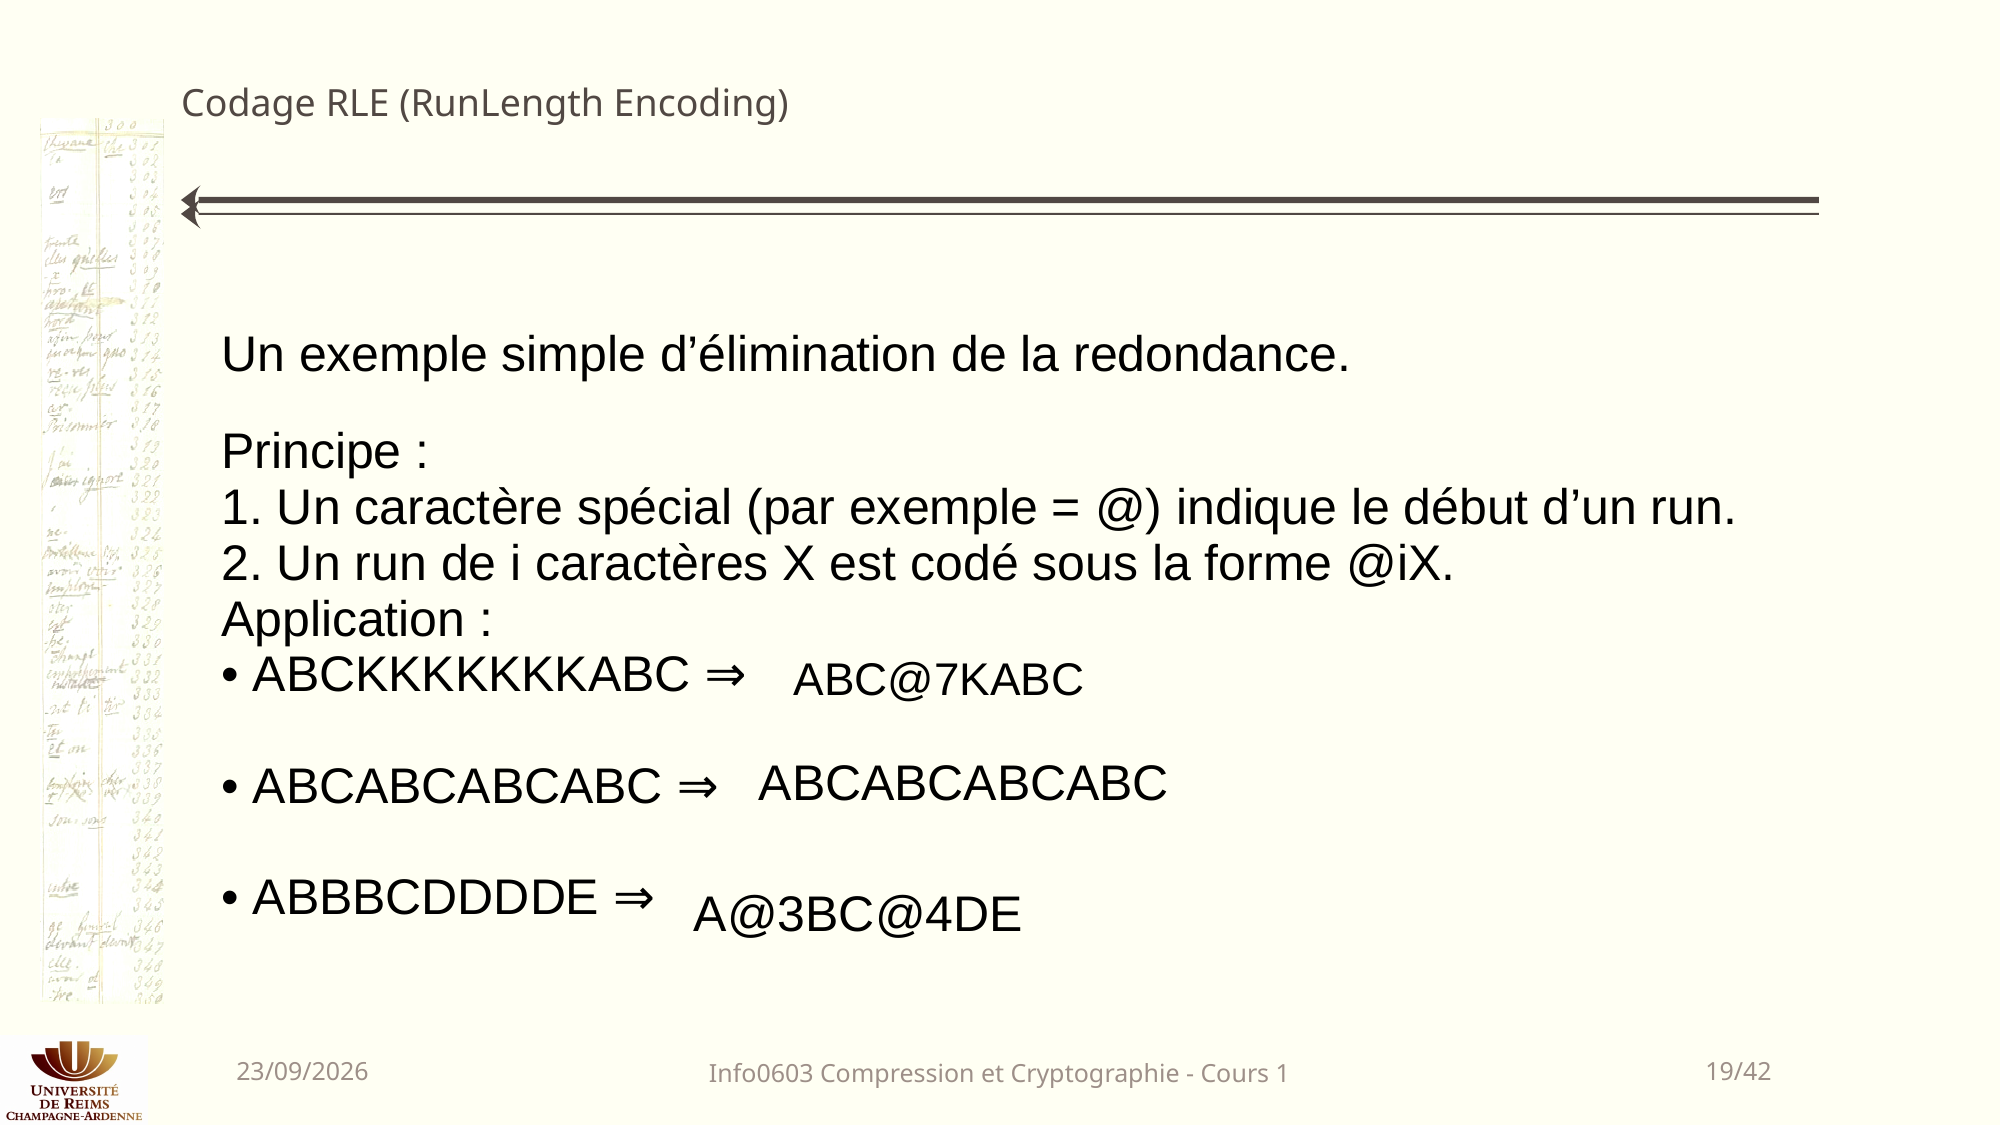

# Codage RLE (RunLength Encoding)
Un exemple simple d’élimination de la redondance.
Principe :
1. Un caractère spécial (par exemple = @) indique le début d’un run.
2. Un run de i caractères X est codé sous la forme @iX.
Application :
• ABCKKKKKKKABC ⇒
• ABCABCABCABC ⇒
• ABBBCDDDDE ⇒
ABC@7KABC
ABCABCABCABC
A@3BC@4DE